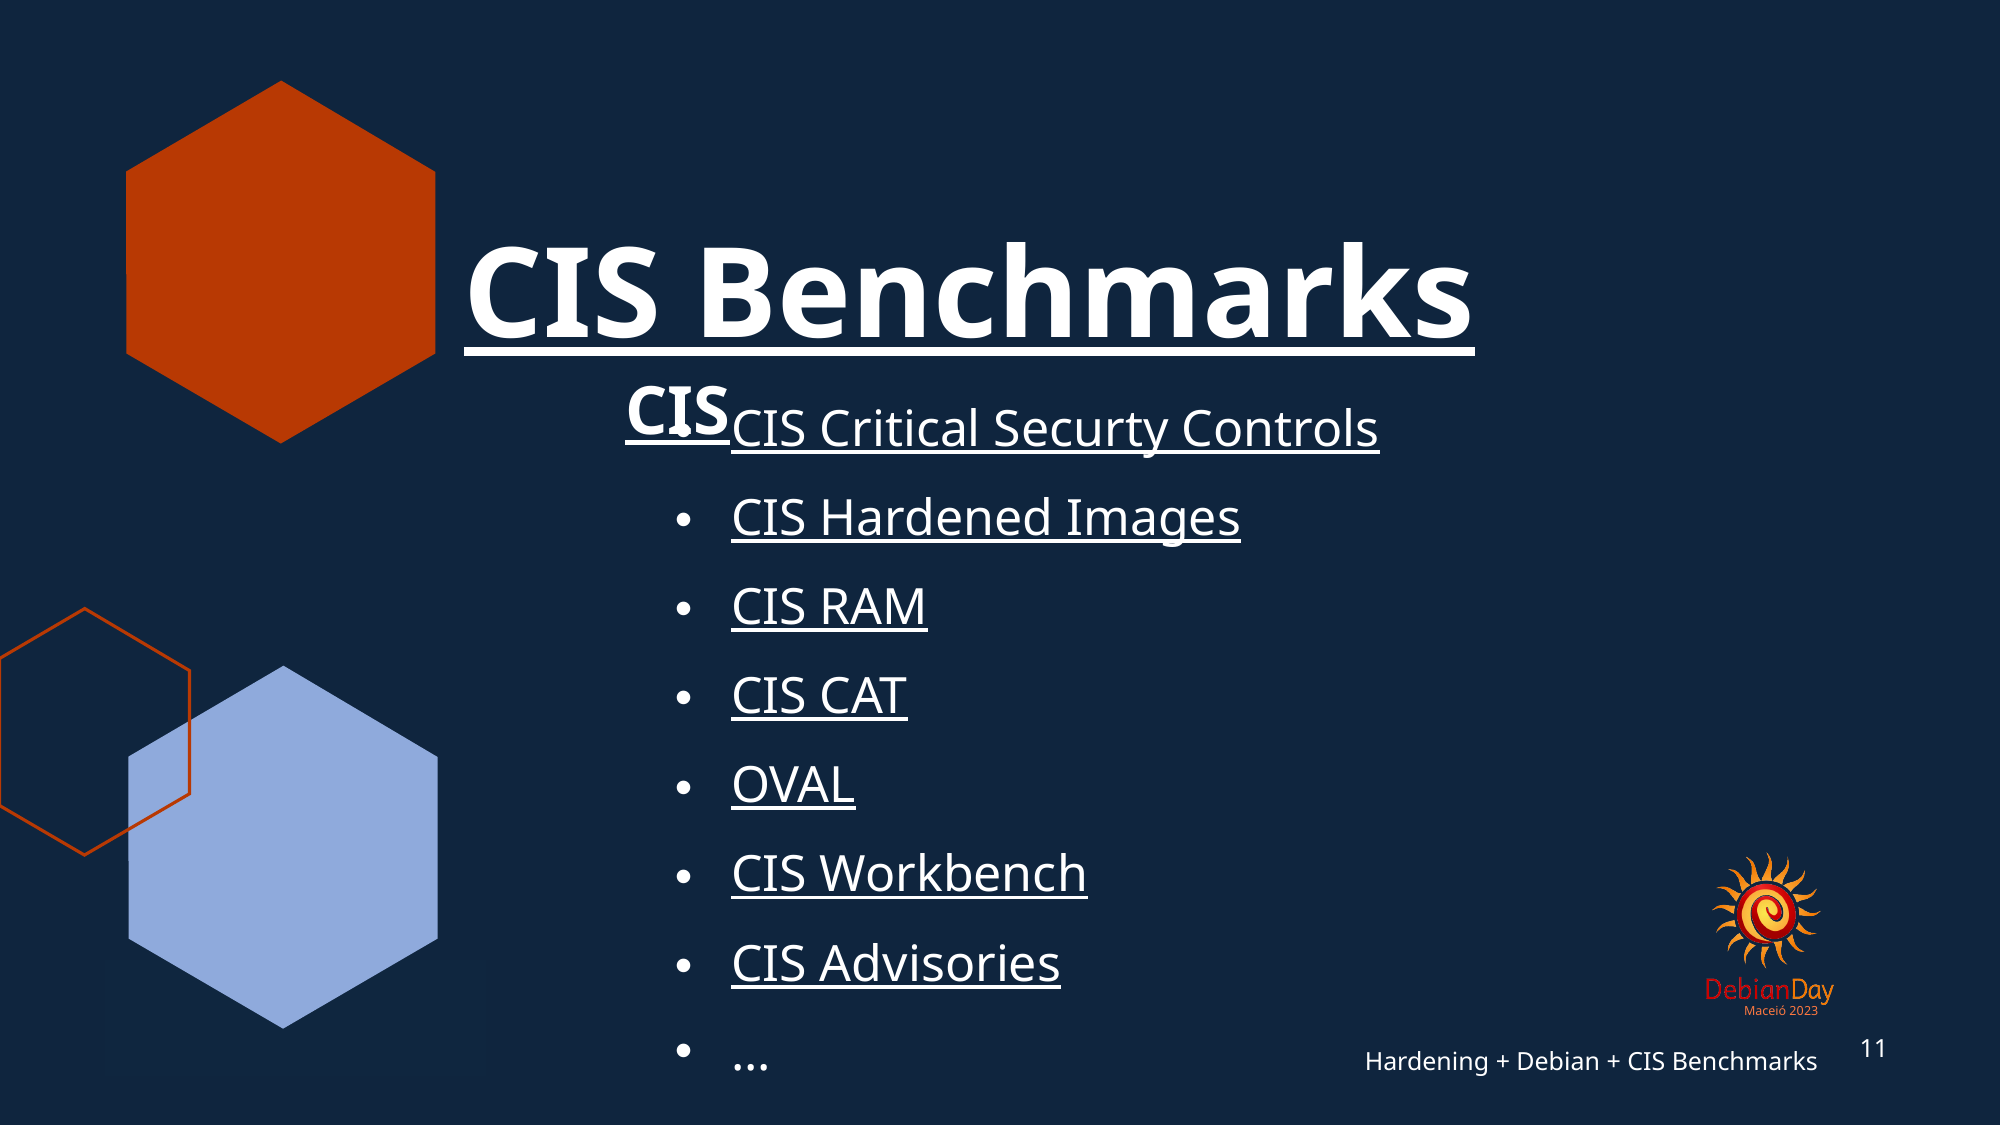

# CIS Benchmarks
CIS
CIS Critical Securty Controls
CIS Hardened Images
CIS RAM
CIS CAT
OVAL
CIS Workbench
CIS Advisories
...
Maceió 2023
Hardening + Debian + CIS Benchmarks